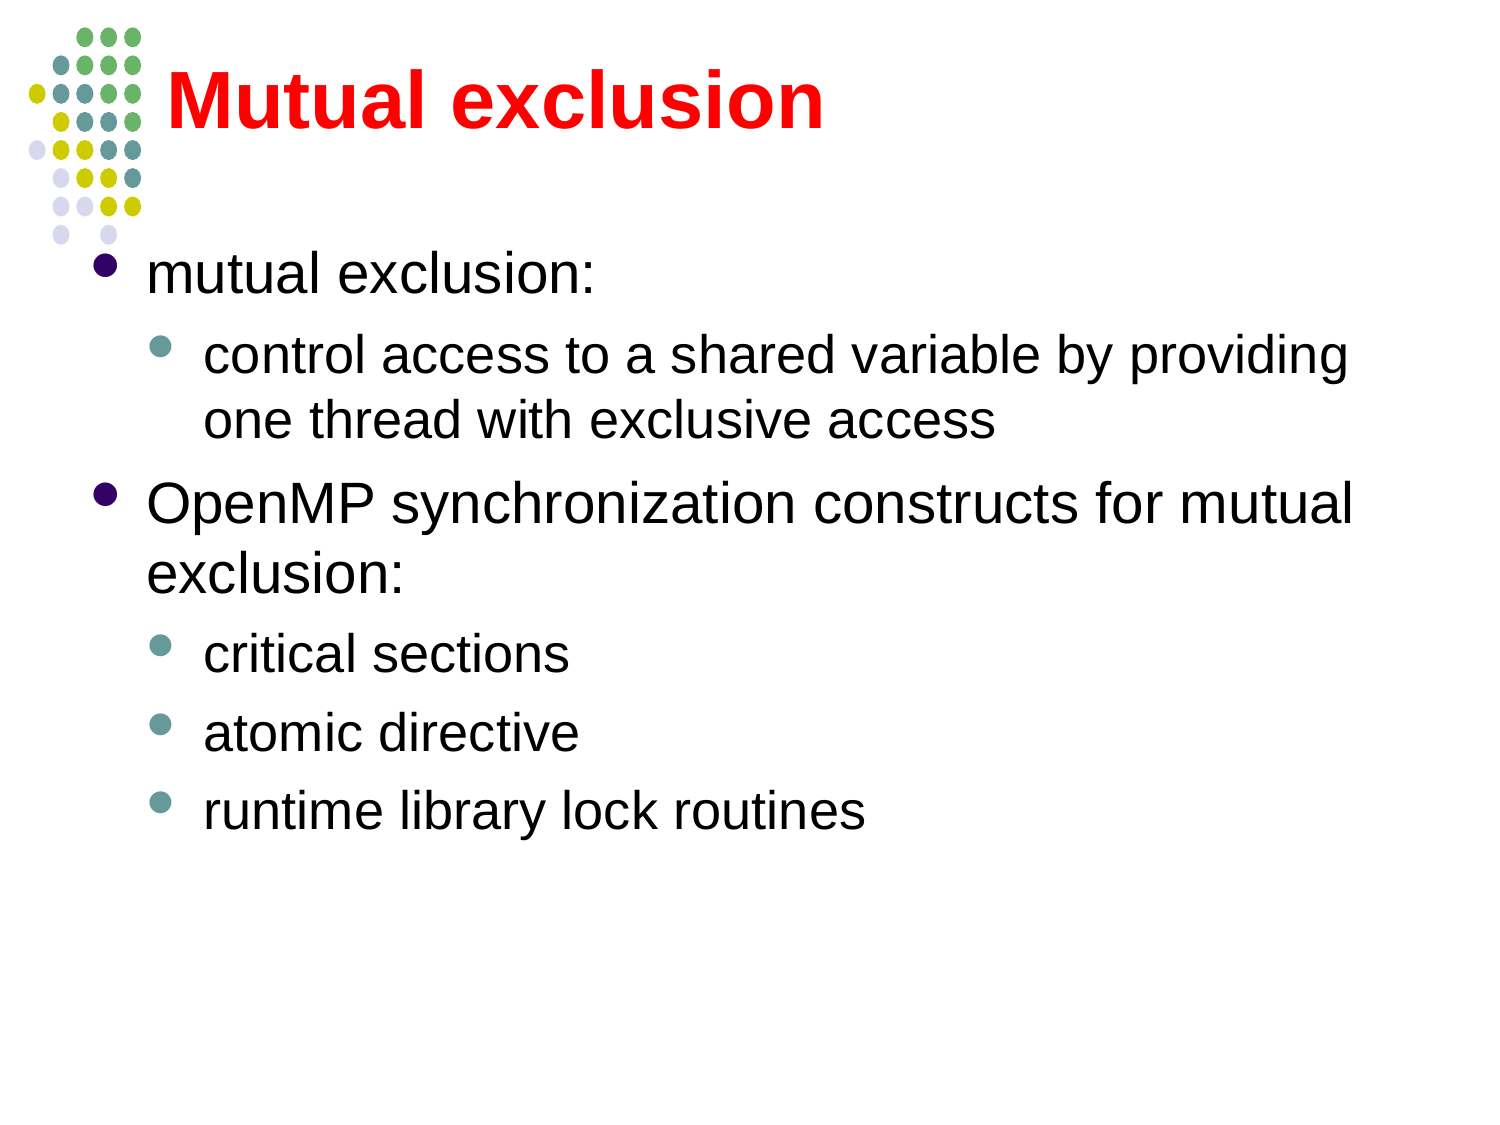

# Mutual exclusion
mutual exclusion:
control access to a shared variable by providing one thread with exclusive access
OpenMP synchronization constructs for mutual exclusion:
critical sections
atomic directive
runtime library lock routines